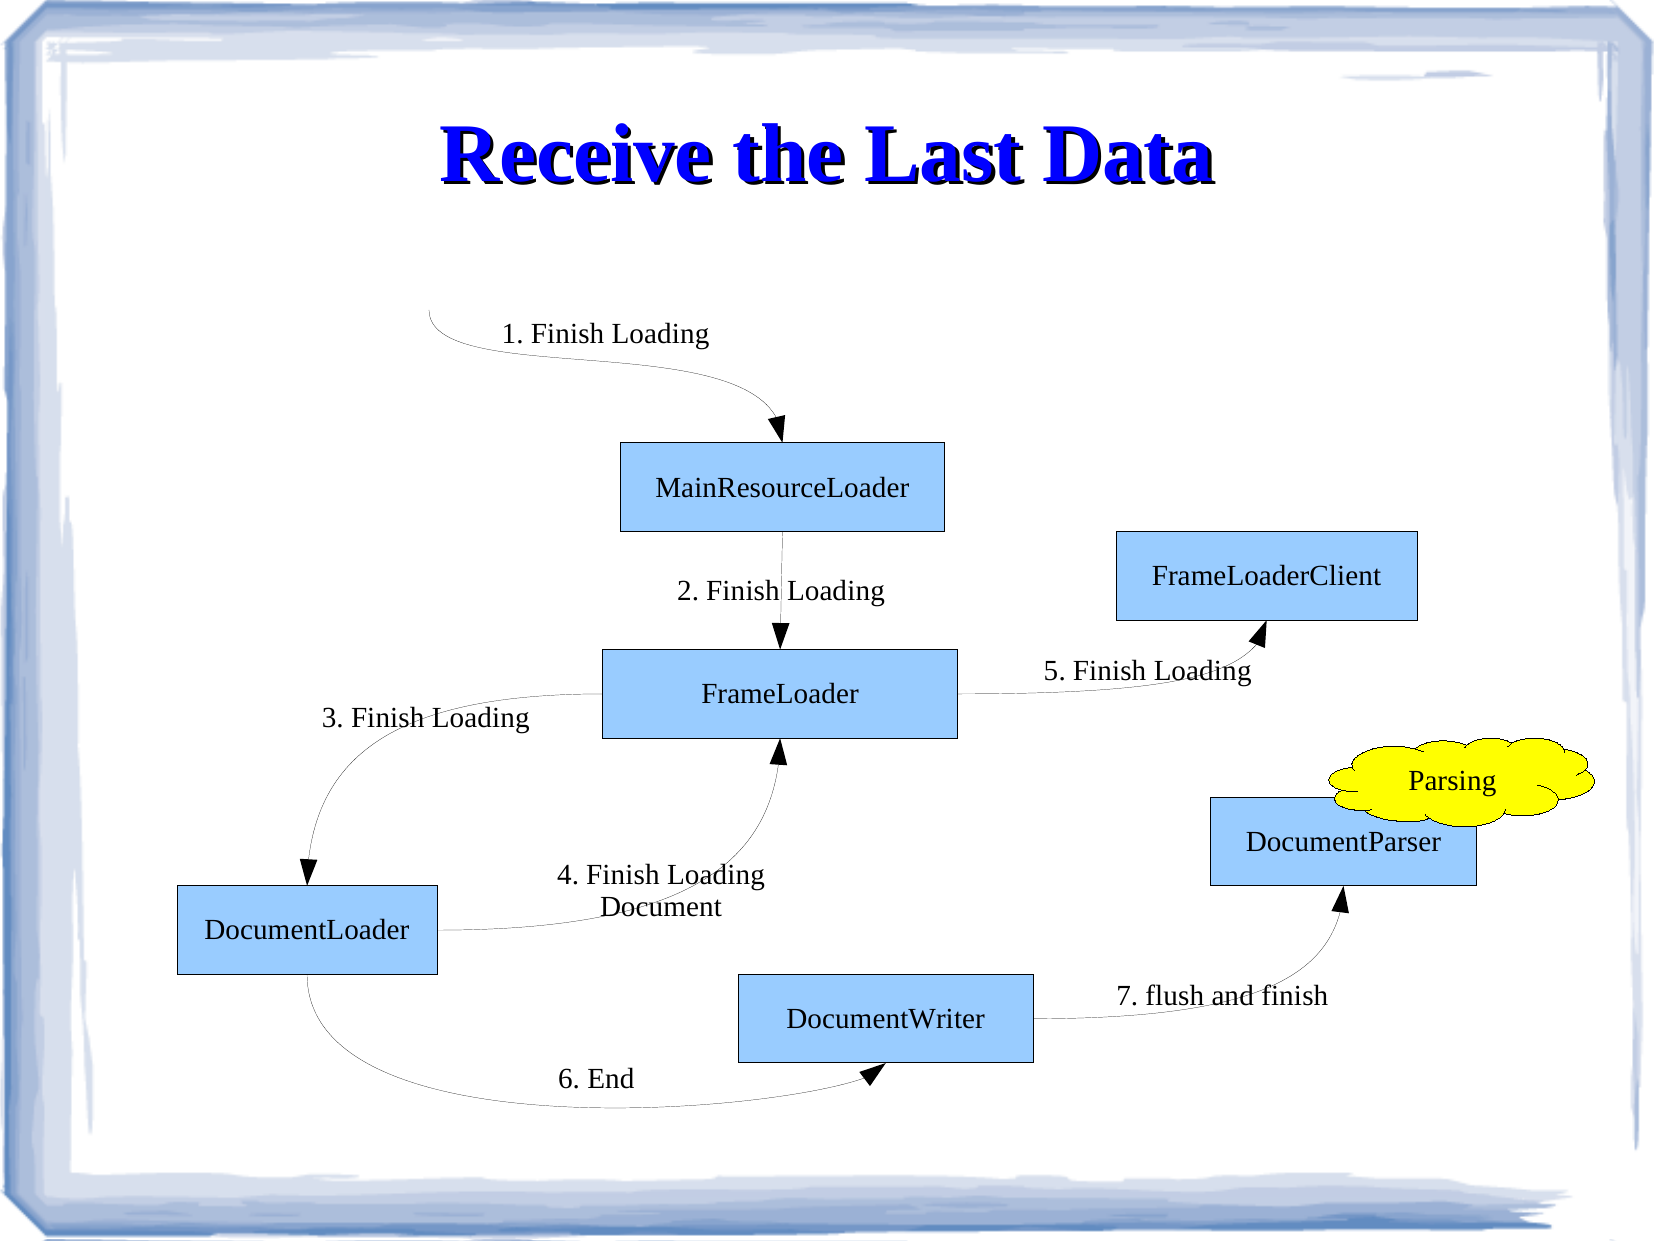

# Receive the Last Data
MainResourceLoader
FrameLoaderClient
FrameLoader
Parsing
DocumentParser
DocumentLoader
DocumentWriter